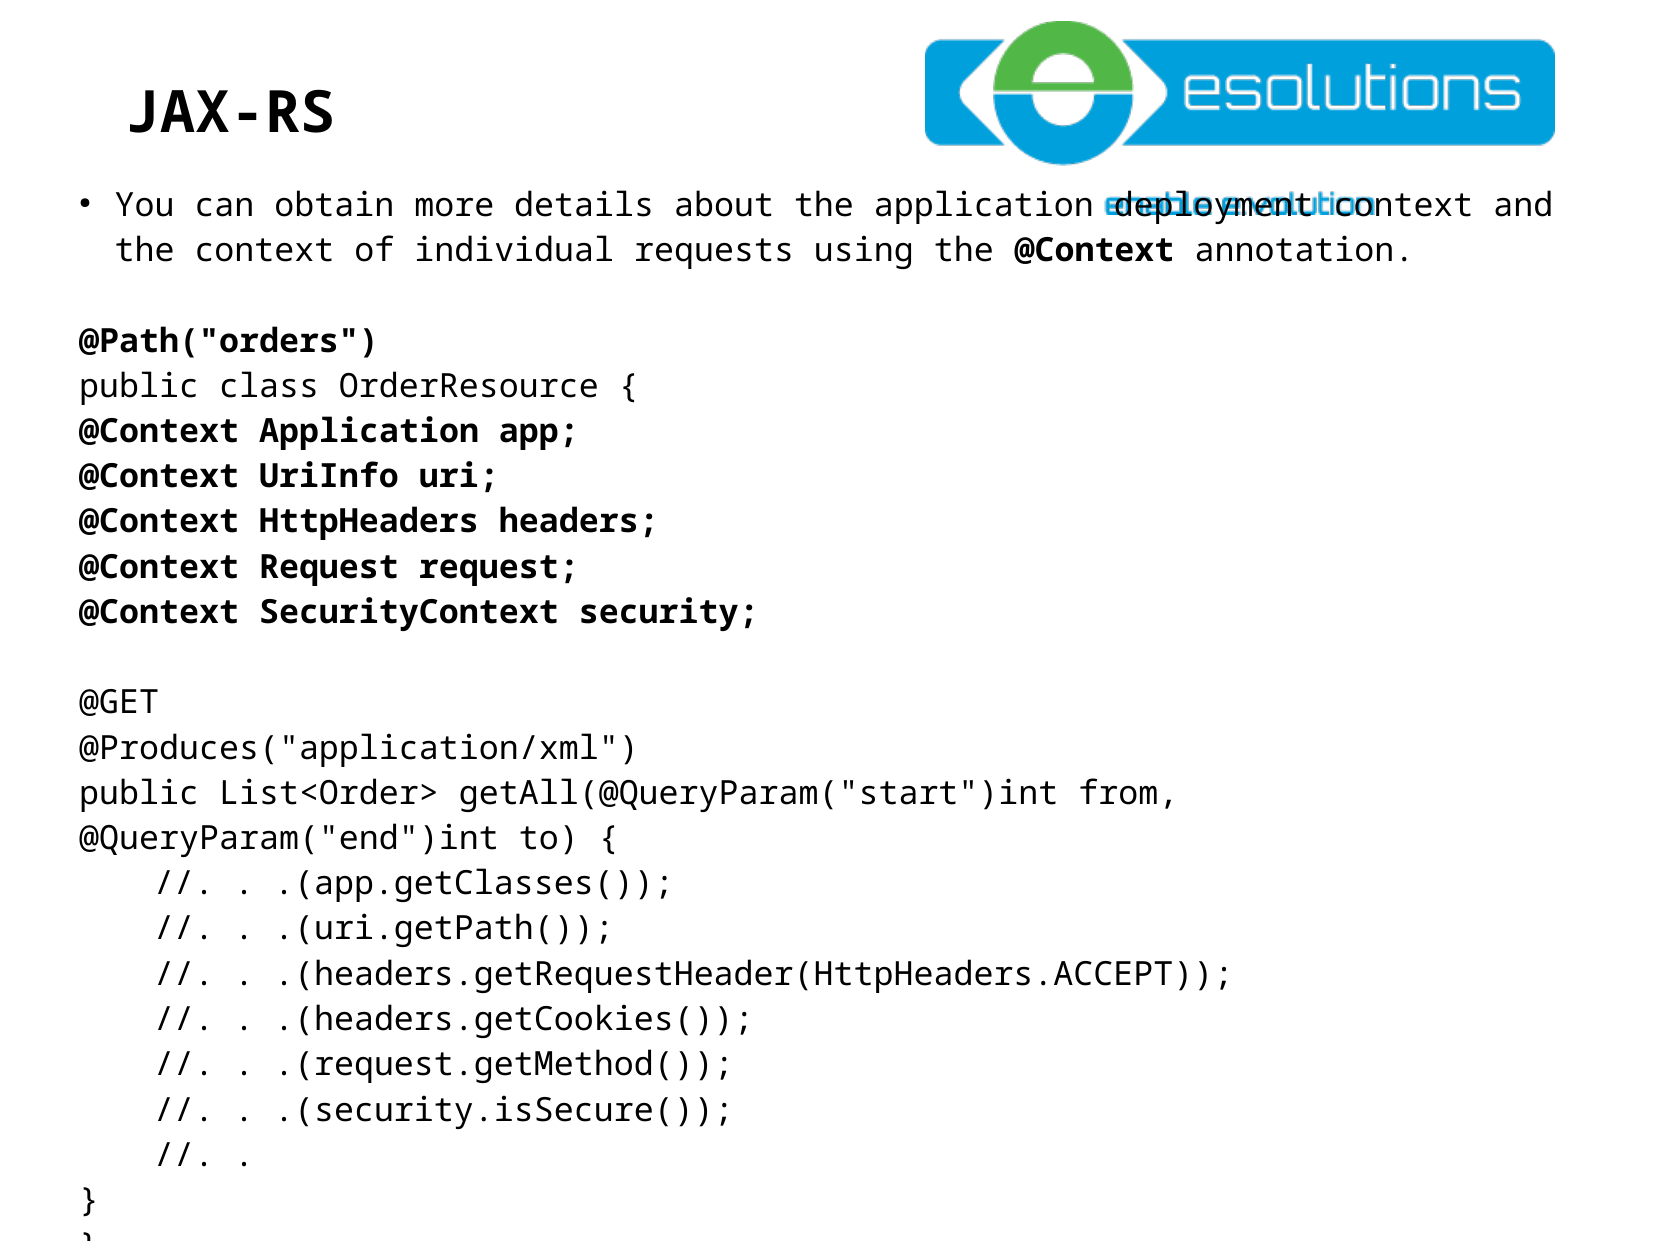

JAX-RS
# You can obtain more details about the application deployment context and the context of individual requests using the @Context annotation.
@Path("orders")
public class OrderResource {
@Context Application app;
@Context UriInfo uri;
@Context HttpHeaders headers;
@Context Request request;
@Context SecurityContext security;
@GET
@Produces("application/xml")
public List<Order> getAll(@QueryParam("start")int from,
@QueryParam("end")int to) {
	//. . .(app.getClasses());
	//. . .(uri.getPath());
	//. . .(headers.getRequestHeader(HttpHeaders.ACCEPT));
	//. . .(headers.getCookies());
	//. . .(request.getMethod());
	//. . .(security.isSecure());
	//. .
}
}